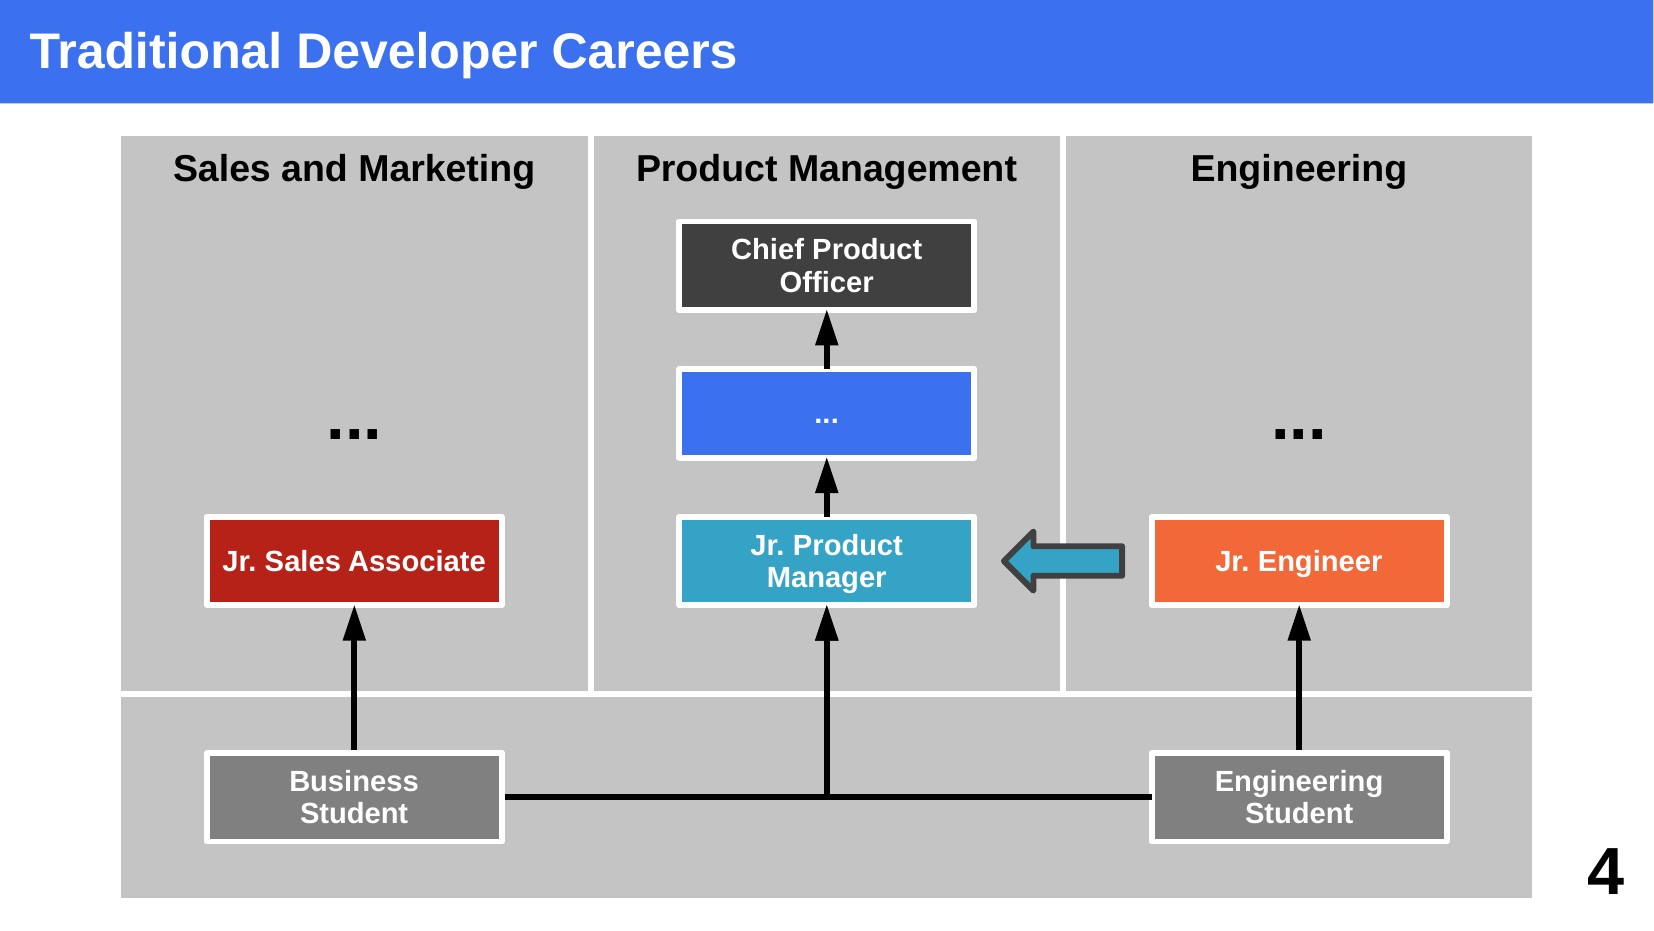

# Traditional Developer Careers
Sales and Marketing
Product Management
Engineering
Chief Product Officer
...
...
...
Jr. Sales Associate
Jr. Product Manager
Jr. Engineer
Business
Student
Engineering
Student
Free / Libre and Open Source Software
4
© 2019 Dirk Riehle - All Rights Reserved